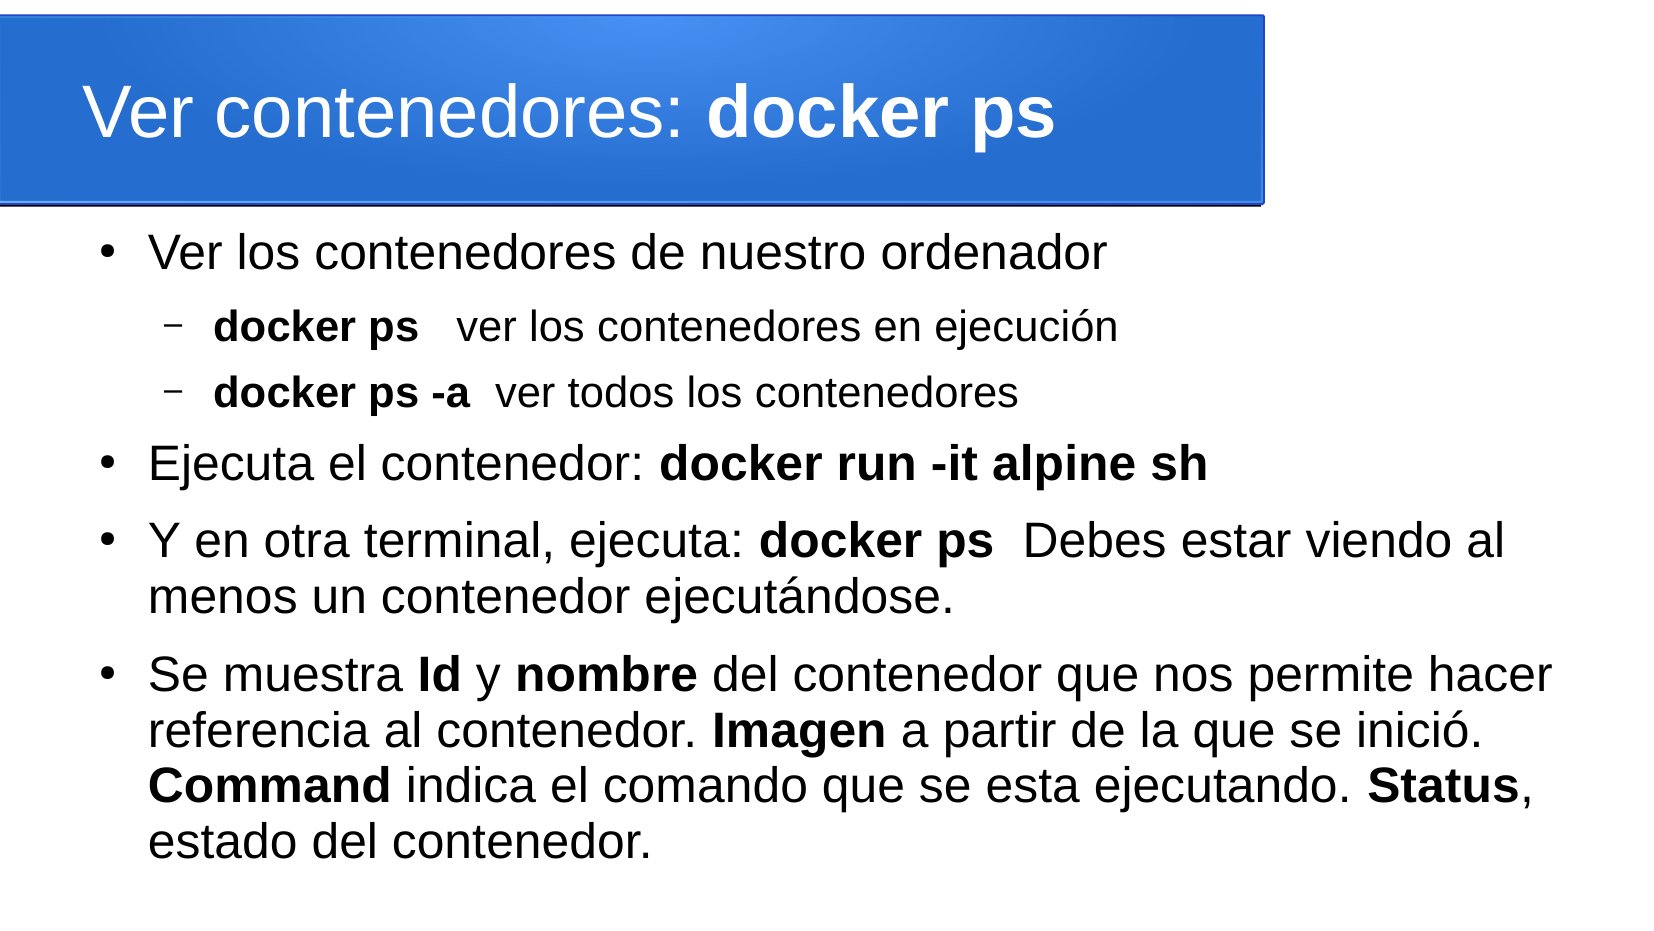

# Ver contenedores: docker ps
Ver los contenedores de nuestro ordenador
docker ps ver los contenedores en ejecución
docker ps -a ver todos los contenedores
Ejecuta el contenedor: docker run -it alpine sh
Y en otra terminal, ejecuta: docker ps Debes estar viendo al menos un contenedor ejecutándose.
Se muestra Id y nombre del contenedor que nos permite hacer referencia al contenedor. Imagen a partir de la que se inició. Command indica el comando que se esta ejecutando. Status, estado del contenedor.